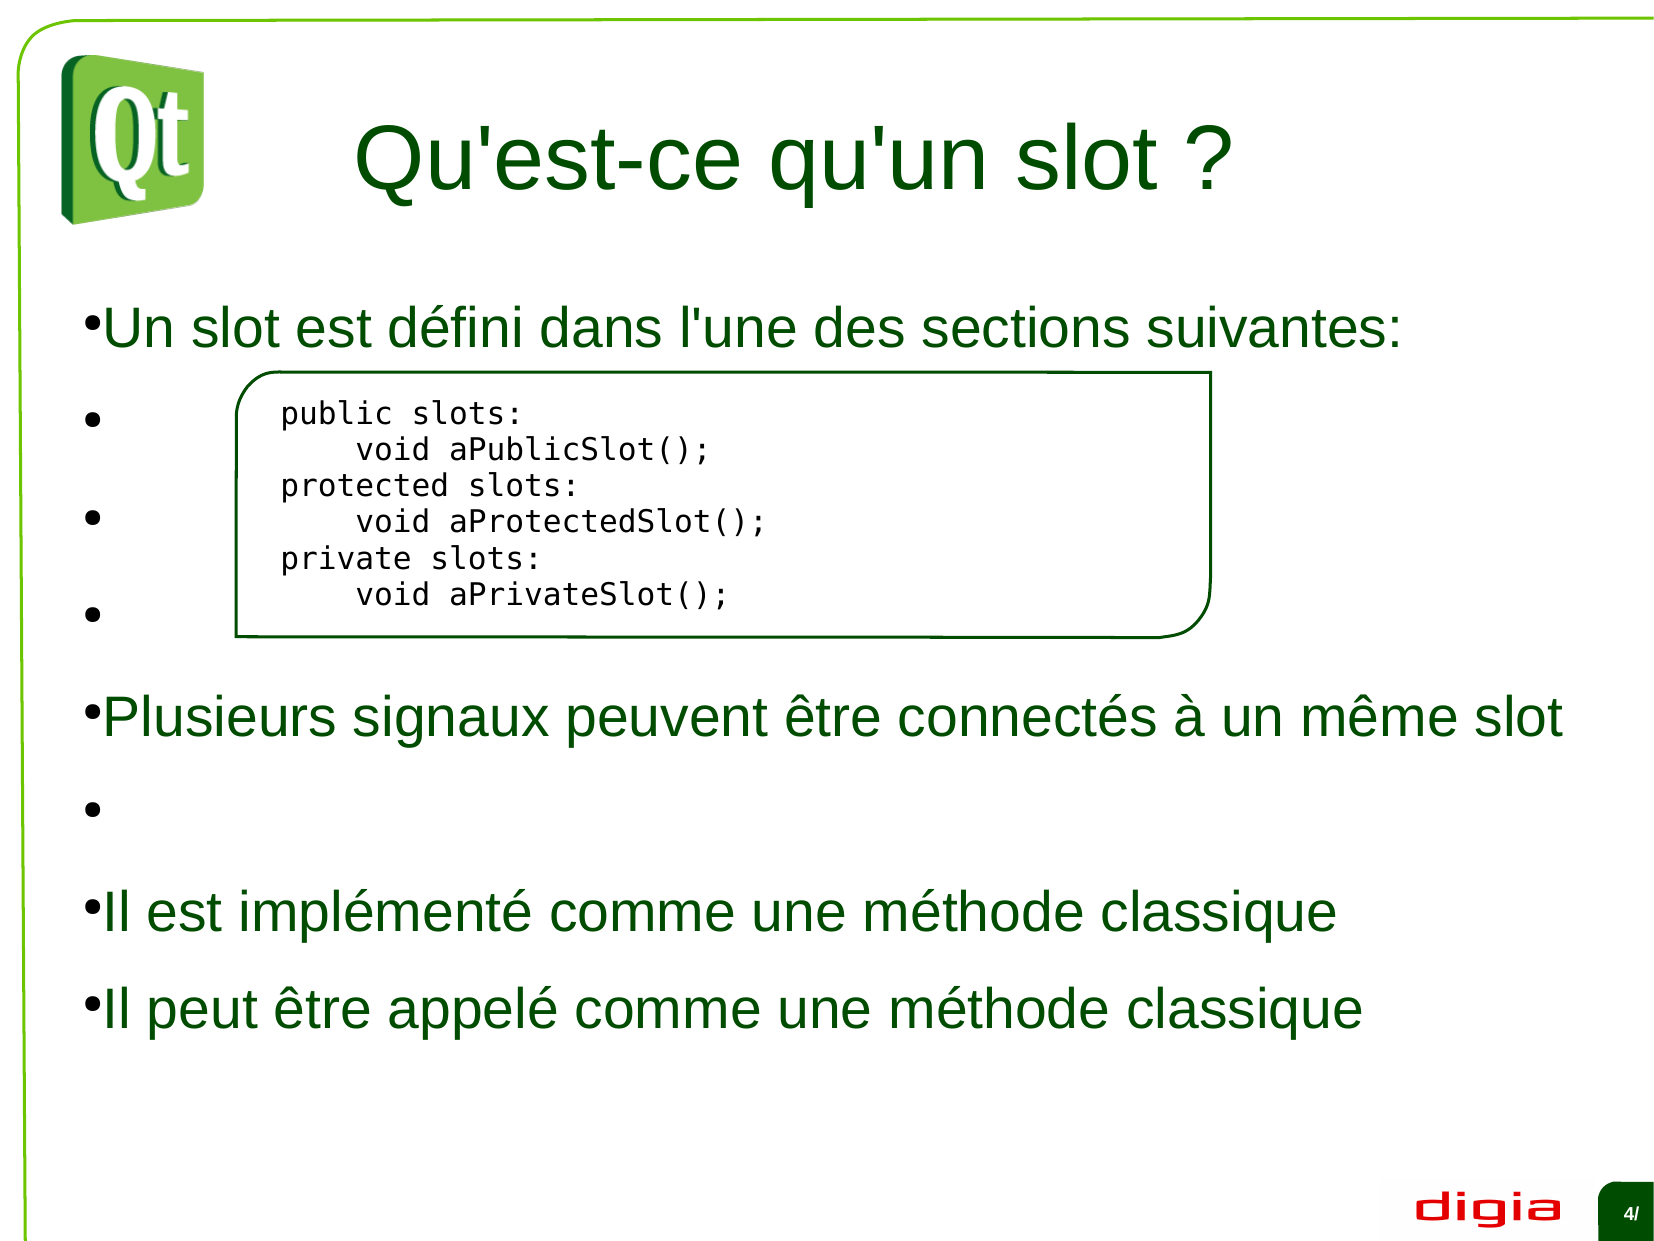

# Qu'est-ce qu'un slot ?
Un slot est défini dans l'une des sections suivantes:
Plusieurs signaux peuvent être connectés à un même slot
Il est implémenté comme une méthode classique
Il peut être appelé comme une méthode classique
public slots:
 void aPublicSlot();
protected slots:
 void aProtectedSlot();
private slots:
 void aPrivateSlot();